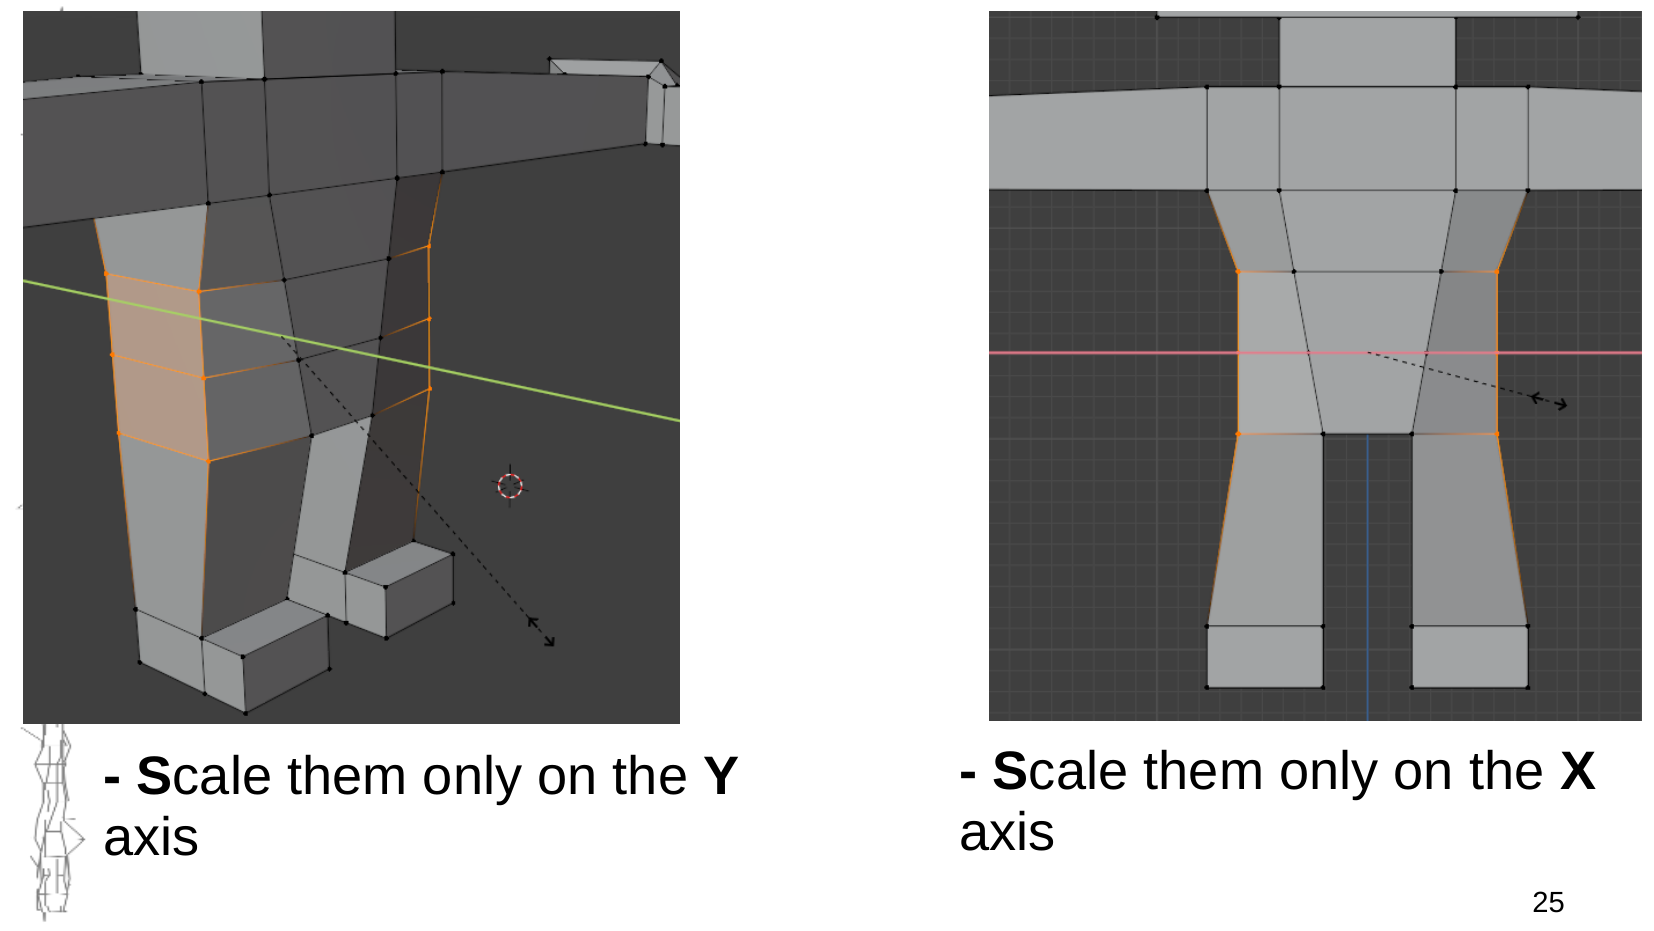

- Scale them only on the X axis
- Scale them only on the Y axis
25